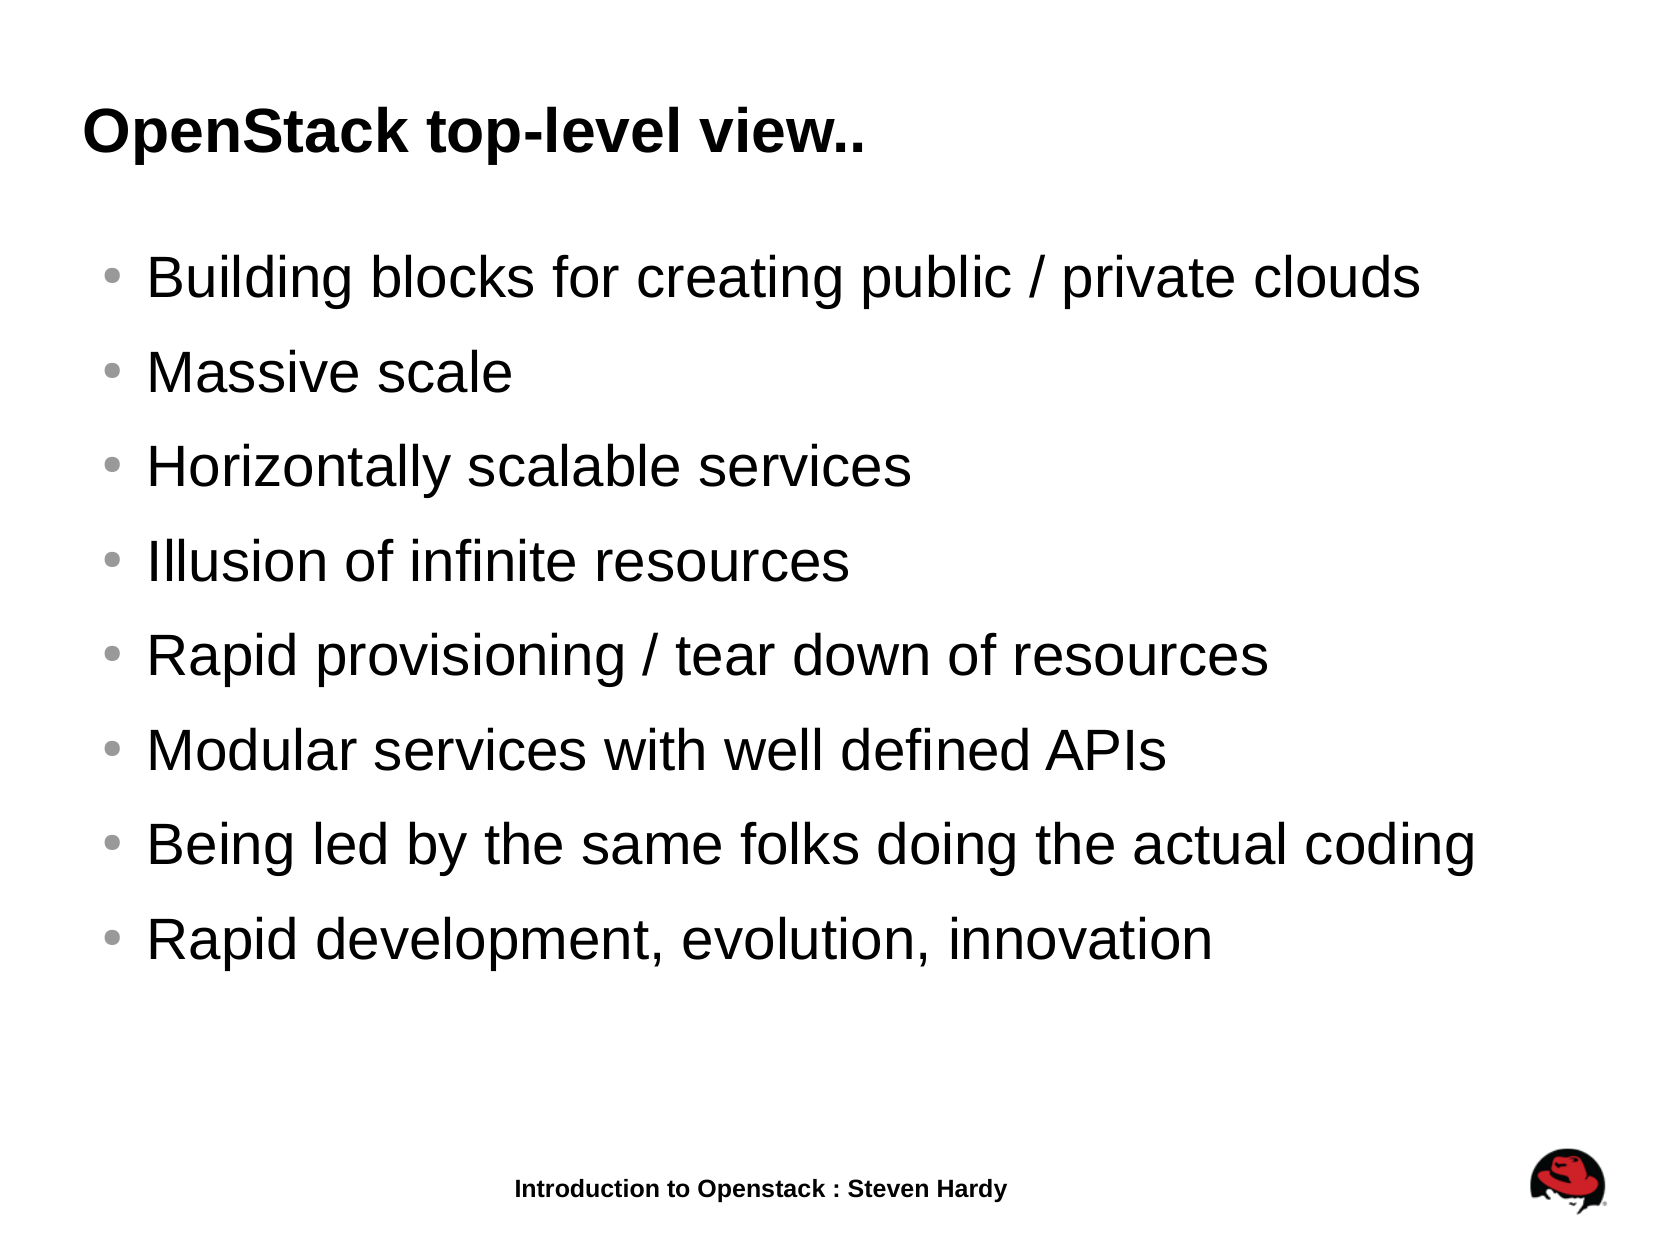

# OpenStack top-level view..
Building blocks for creating public / private clouds
Massive scale
Horizontally scalable services
Illusion of infinite resources
Rapid provisioning / tear down of resources
Modular services with well defined APIs
Being led by the same folks doing the actual coding
Rapid development, evolution, innovation